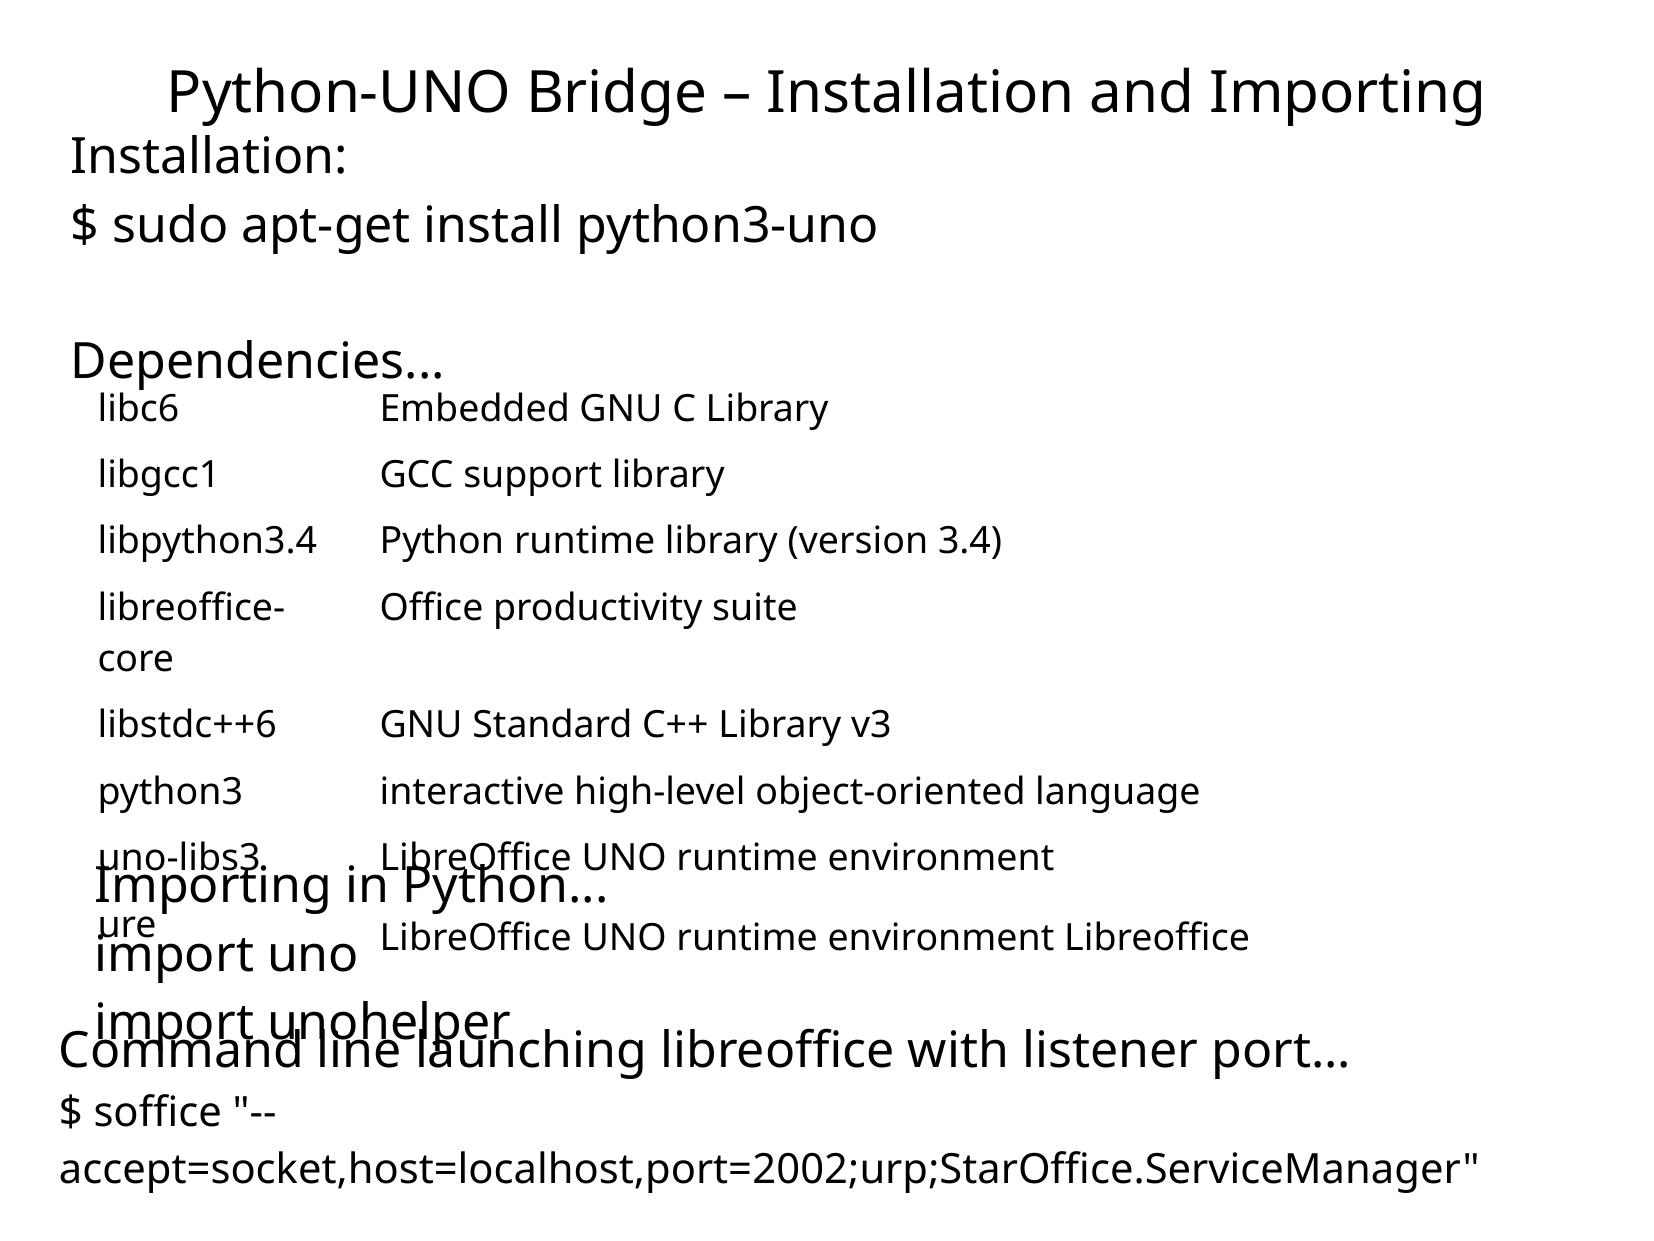

# Python-UNO Bridge – Installation and Importing
Installation:
$ sudo apt-get install python3-uno
Dependencies...
| libc6 | Embedded GNU C Library |
| --- | --- |
| libgcc1 | GCC support library |
| libpython3.4 | Python runtime library (version 3.4) |
| libreoffice-core | Office productivity suite |
| libstdc++6 | GNU Standard C++ Library v3 |
| python3 | interactive high-level object-oriented language |
| uno-libs3 | LibreOffice UNO runtime environment |
| ure | LibreOffice UNO runtime environment Libreoffice |
Importing in Python...
import uno
import unohelper
Command line launching libreoffice with listener port...
$ soffice "--accept=socket,host=localhost,port=2002;urp;StarOffice.ServiceManager"